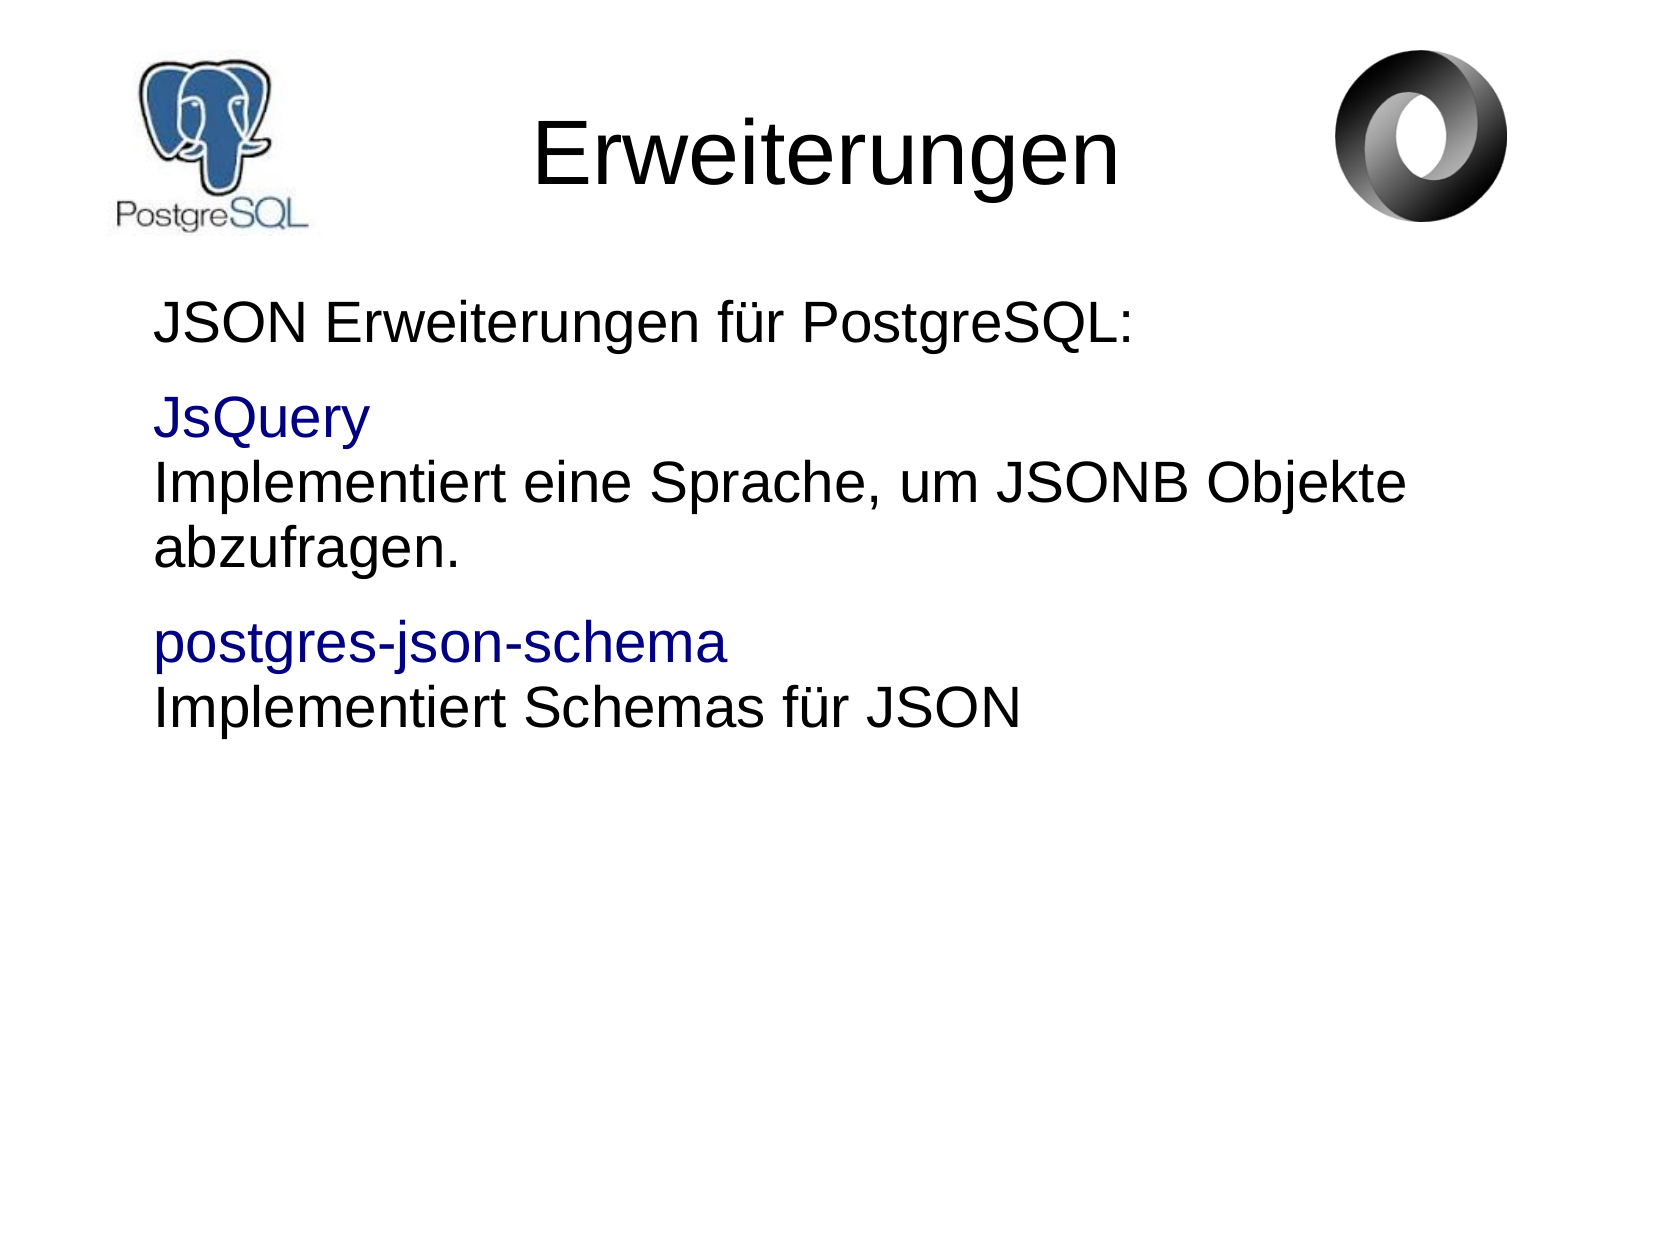

# Erweiterungen
JSON Erweiterungen für PostgreSQL:
JsQuery
Implementiert eine Sprache, um JSONB Objekte abzufragen.
postgres-json-schema
Implementiert Schemas für JSON